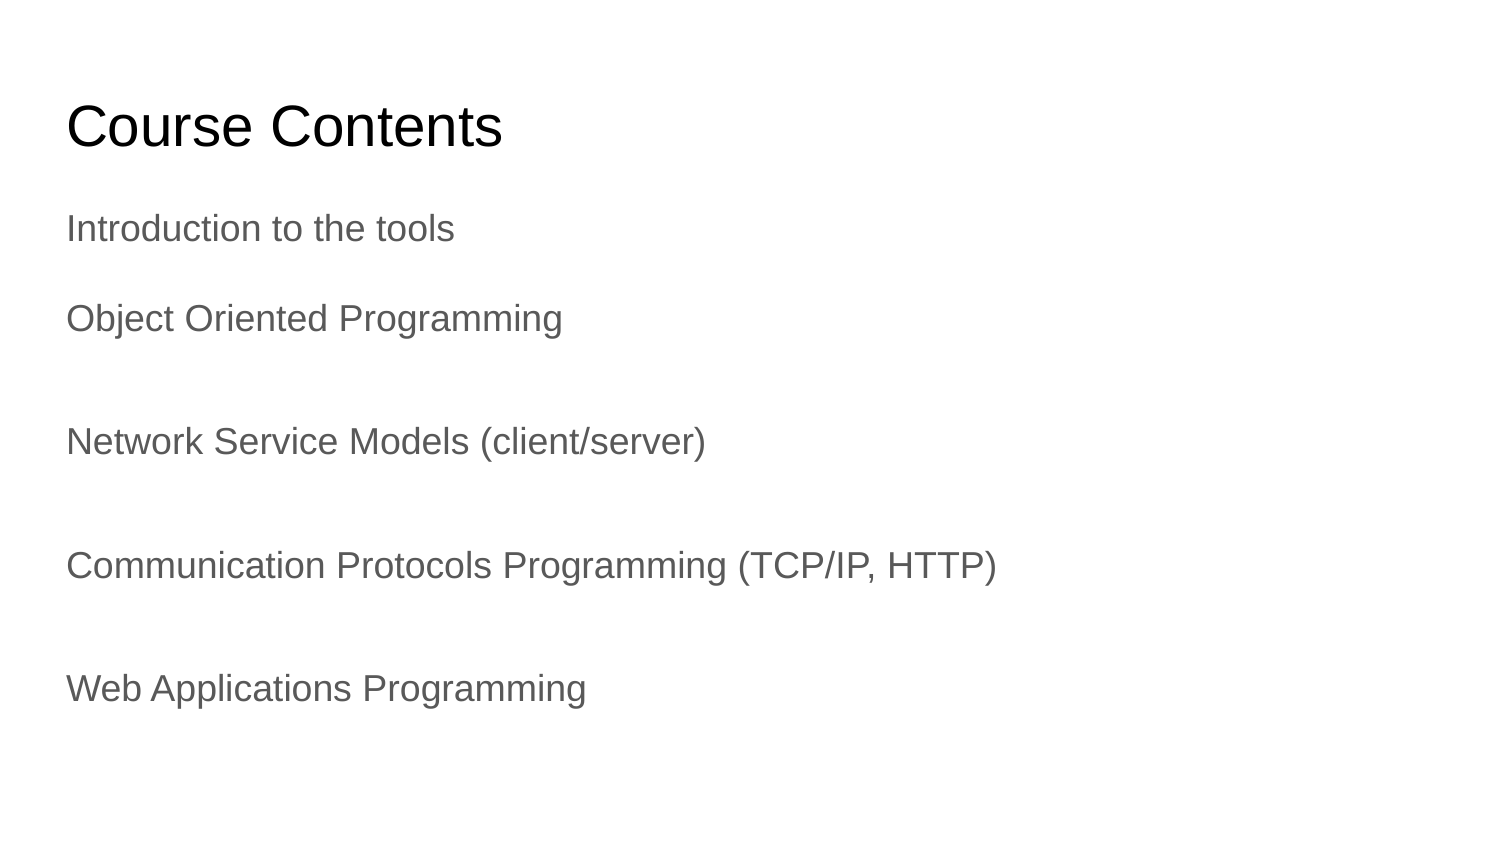

# Course Contents
Introduction to the tools
Object Oriented Programming
Network Service Models (client/server)
Communication Protocols Programming (TCP/IP, HTTP)
Web Applications Programming